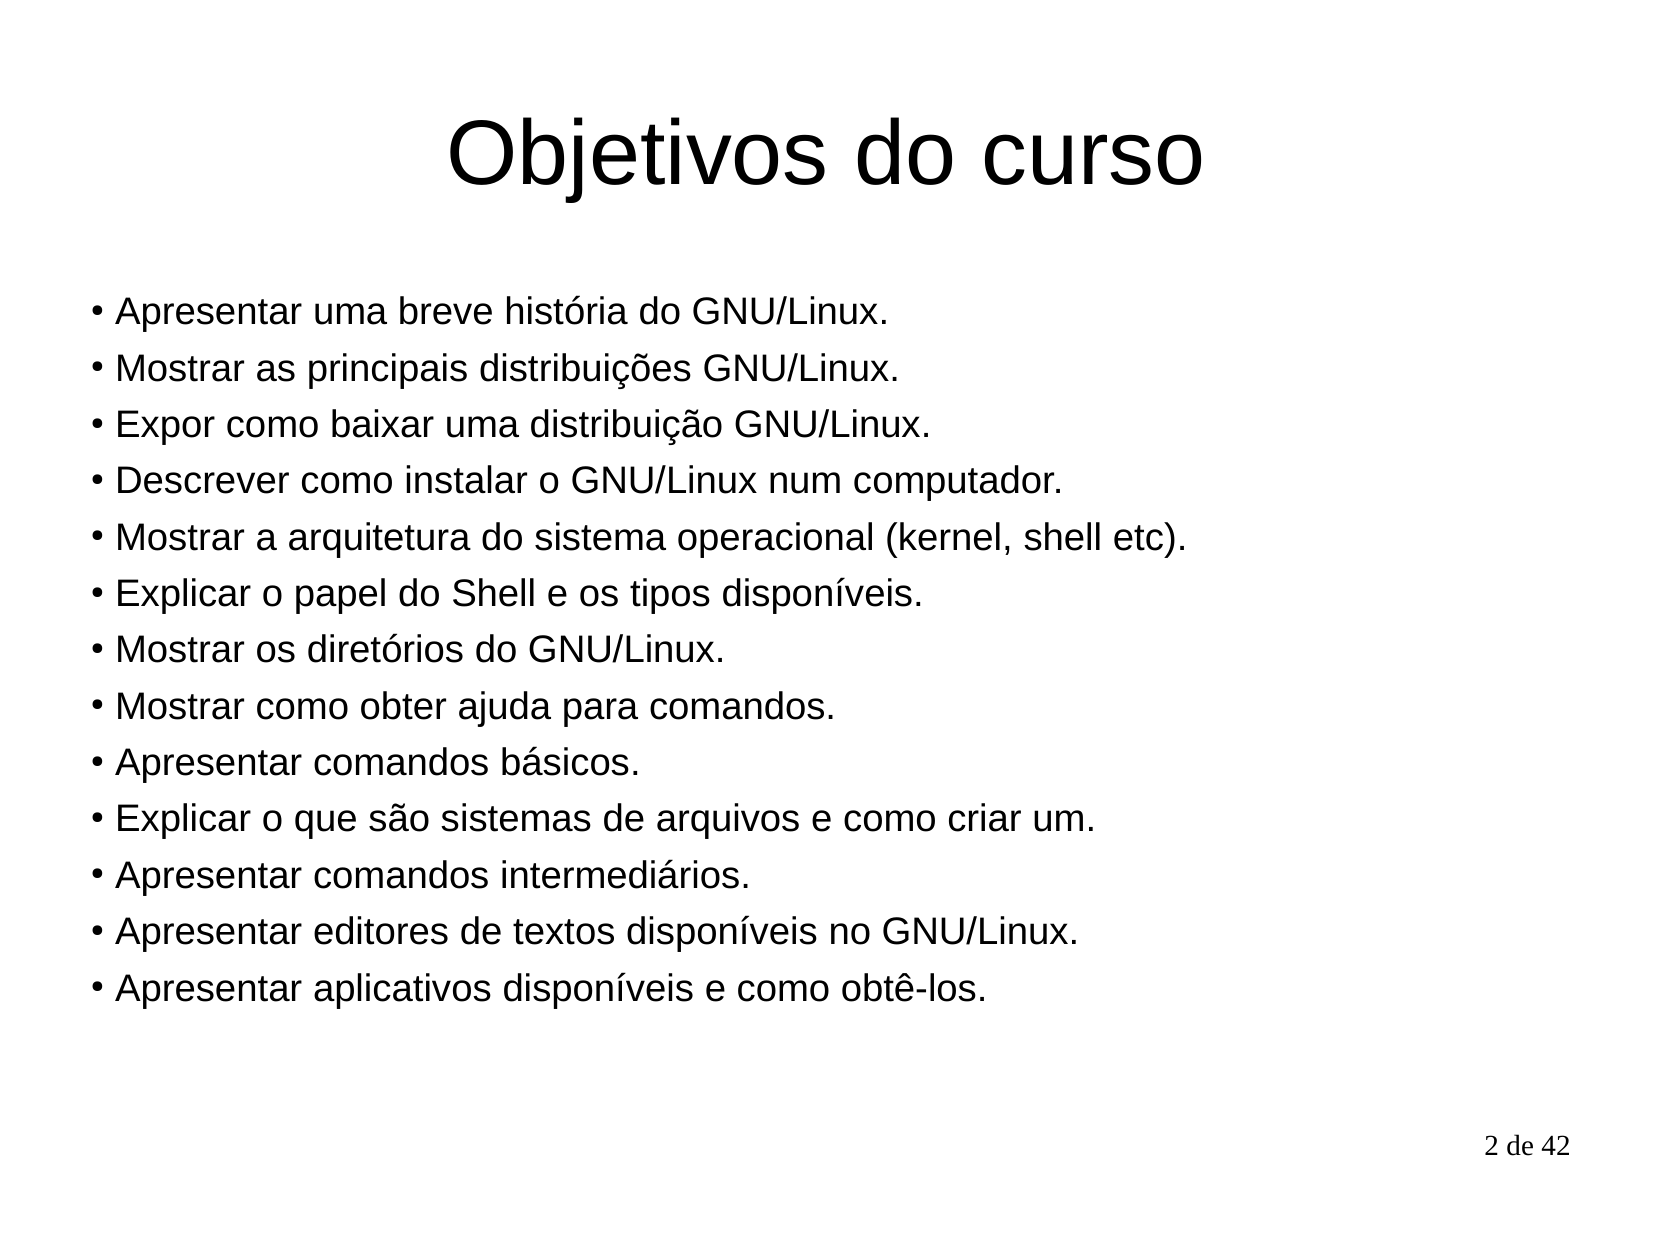

# Objetivos do curso
Apresentar uma breve história do GNU/Linux.
Mostrar as principais distribuições GNU/Linux.
Expor como baixar uma distribuição GNU/Linux.
Descrever como instalar o GNU/Linux num computador.
Mostrar a arquitetura do sistema operacional (kernel, shell etc).
Explicar o papel do Shell e os tipos disponíveis.
Mostrar os diretórios do GNU/Linux.
Mostrar como obter ajuda para comandos.
Apresentar comandos básicos.
Explicar o que são sistemas de arquivos e como criar um.
Apresentar comandos intermediários.
Apresentar editores de textos disponíveis no GNU/Linux.
Apresentar aplicativos disponíveis e como obtê-los.
2